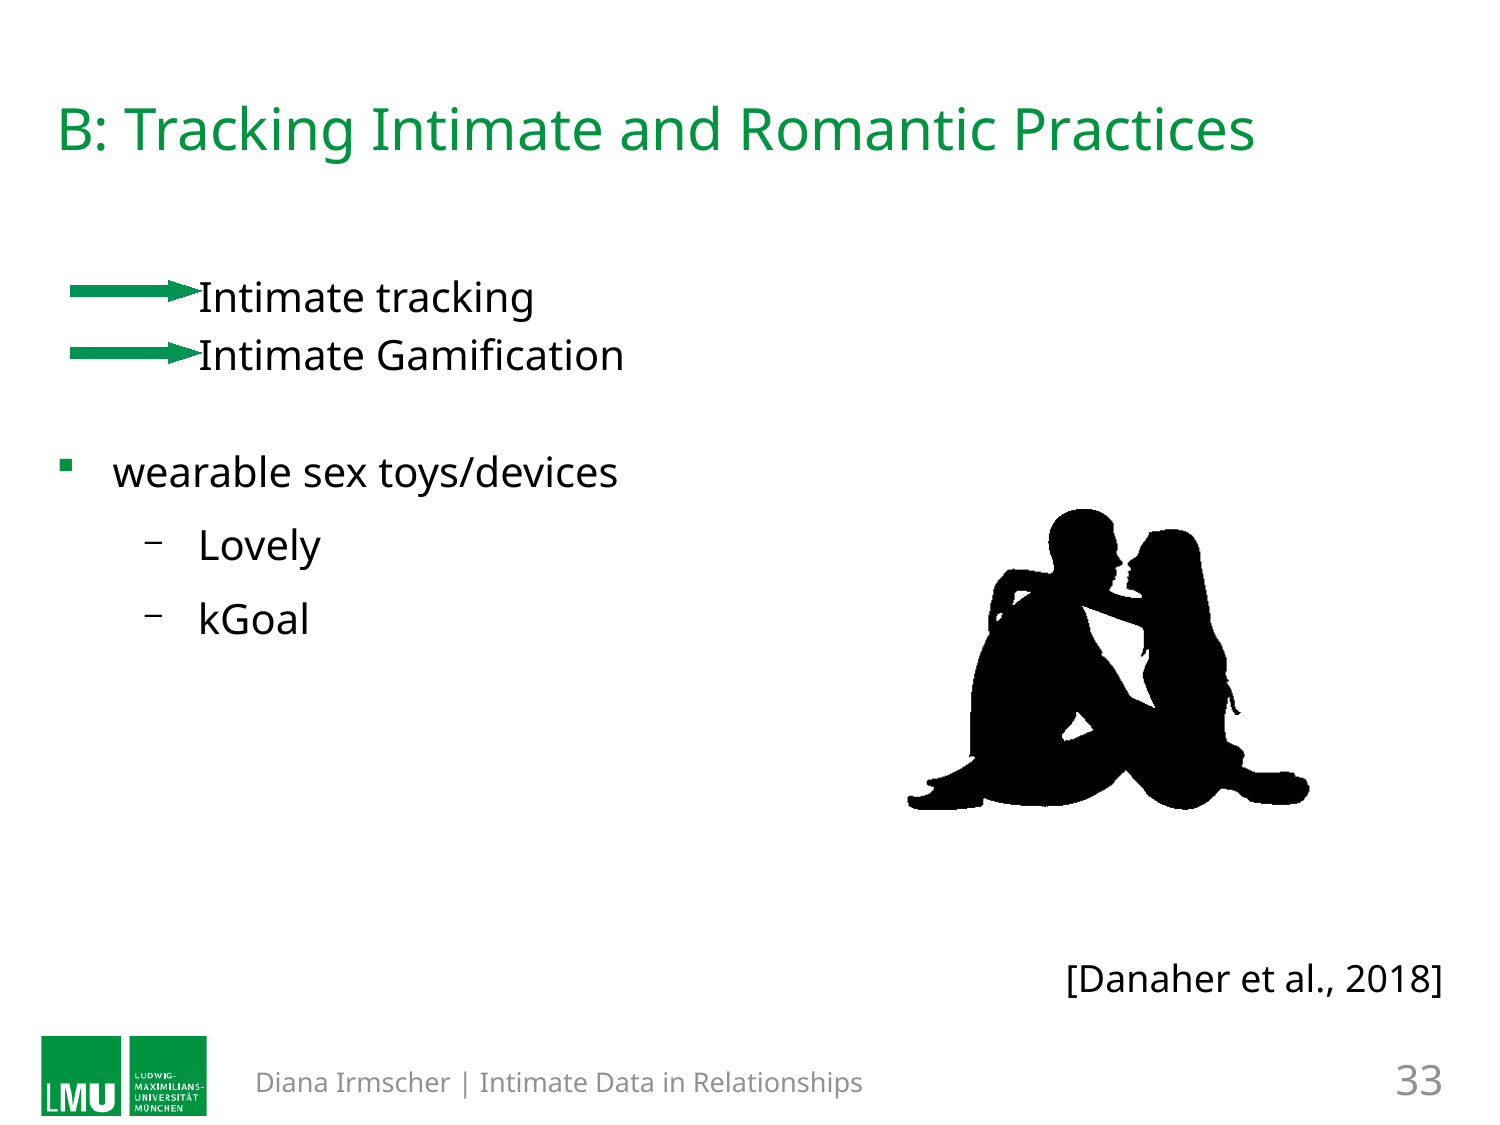

# B: Tracking Intimate and Romantic Practices
 Intimate tracking
 Intimate Gamification
wearable sex toys/devices
Lovely
kGoal
[Danaher et al., 2018]
Diana Irmscher | Intimate Data in Relationships